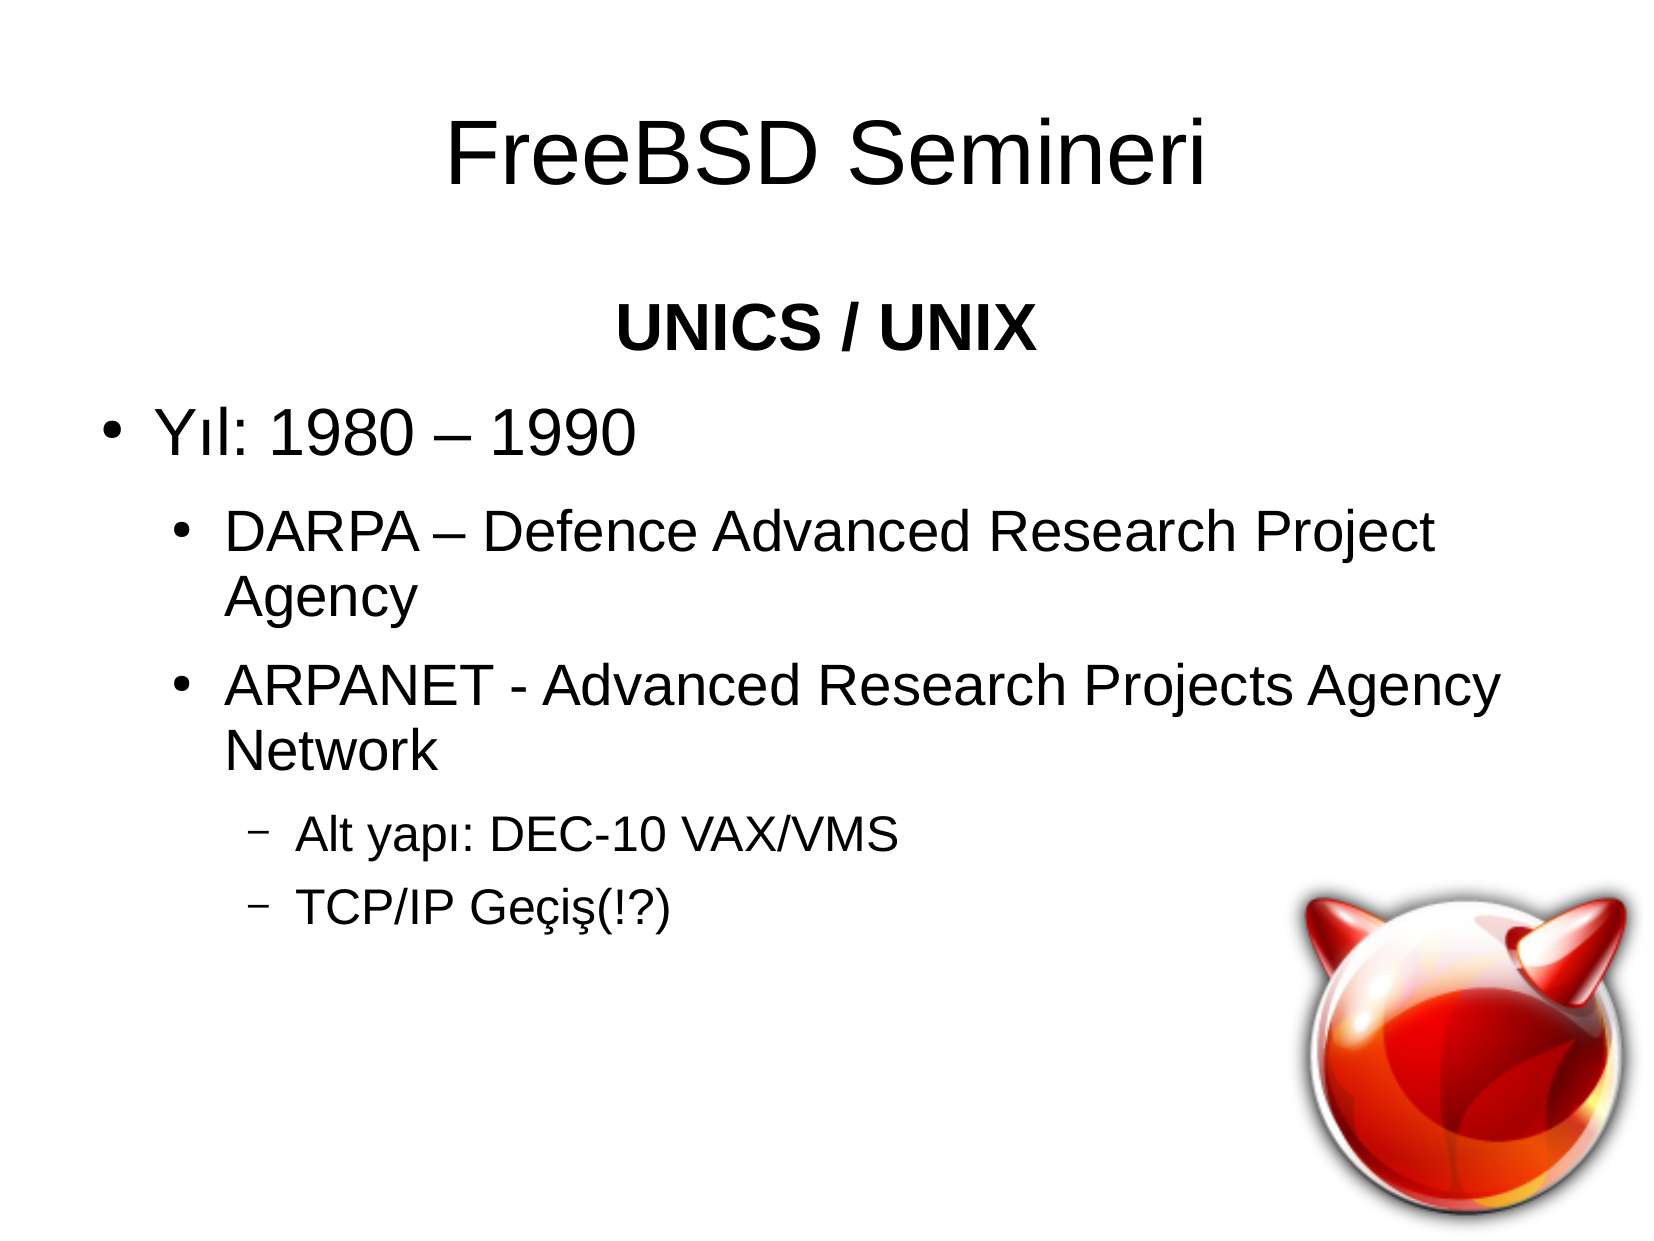

# FreeBSD Semineri
UNICS / UNIX
Yıl: 1980 – 1990
DARPA – Defence Advanced Research Project Agency
ARPANET - Advanced Research Projects Agency Network
Alt yapı: DEC-10 VAX/VMS
TCP/IP Geçiş(!?)